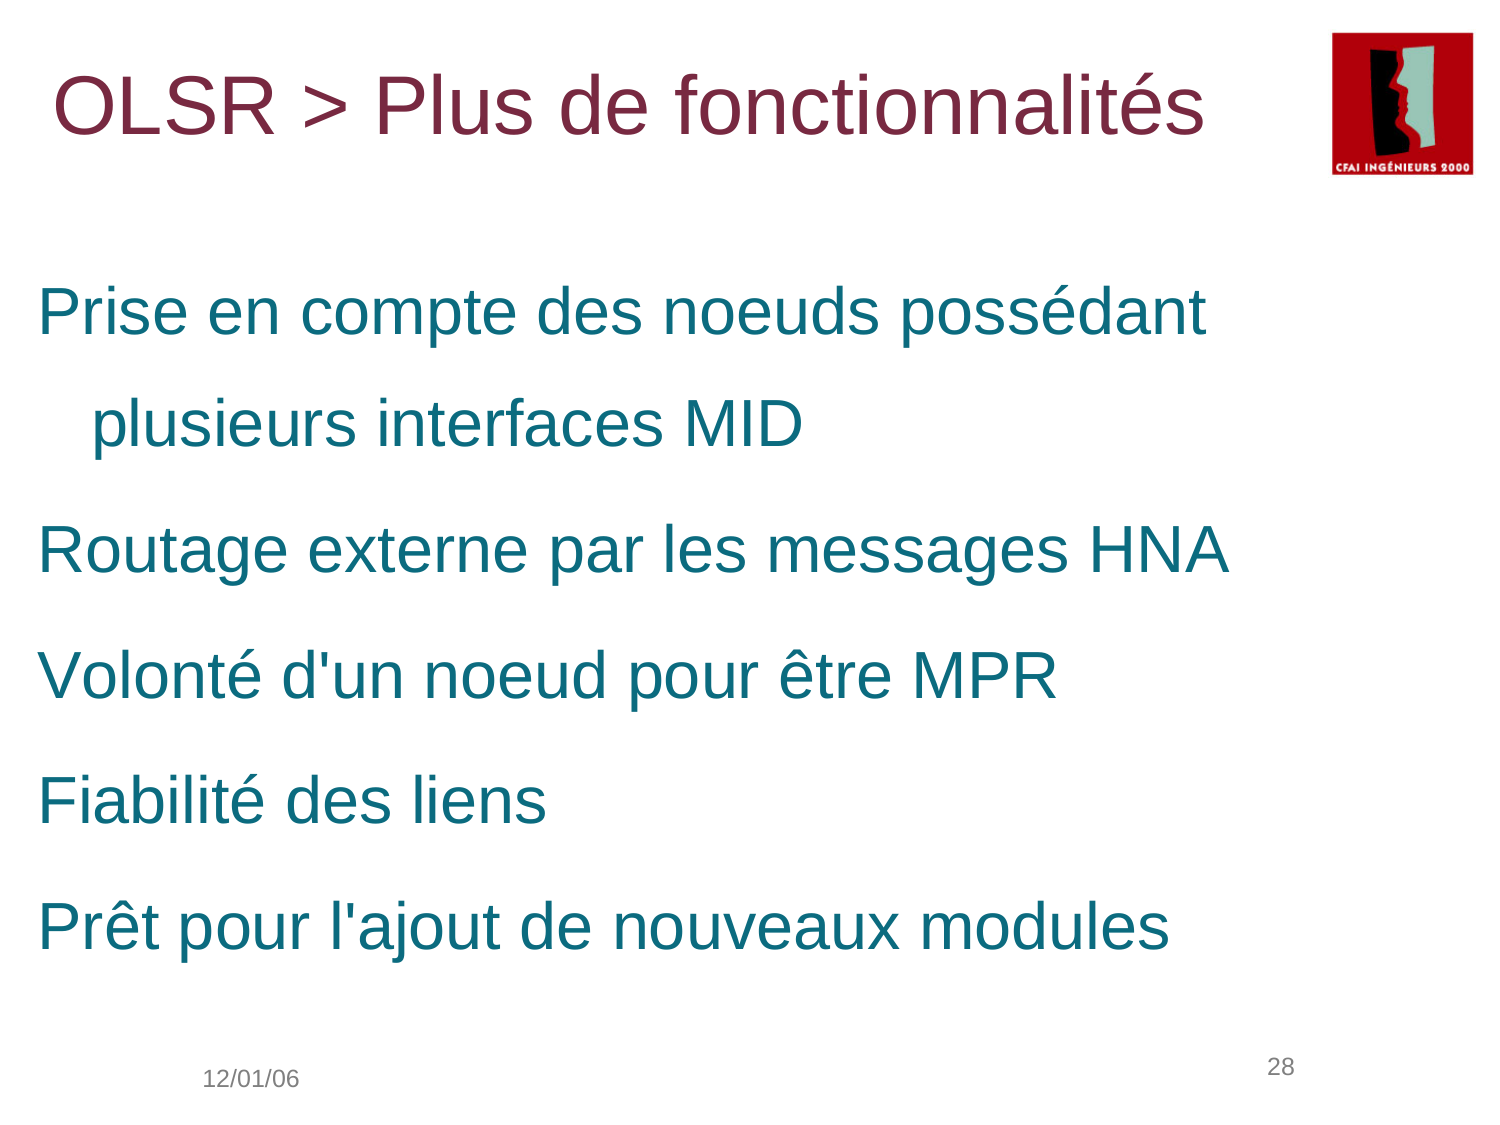

# OLSR > Plus de fonctionnalités
Prise en compte des noeuds possédant plusieurs interfaces MID
Routage externe par les messages HNA
Volonté d'un noeud pour être MPR
Fiabilité des liens
Prêt pour l'ajout de nouveaux modules
28